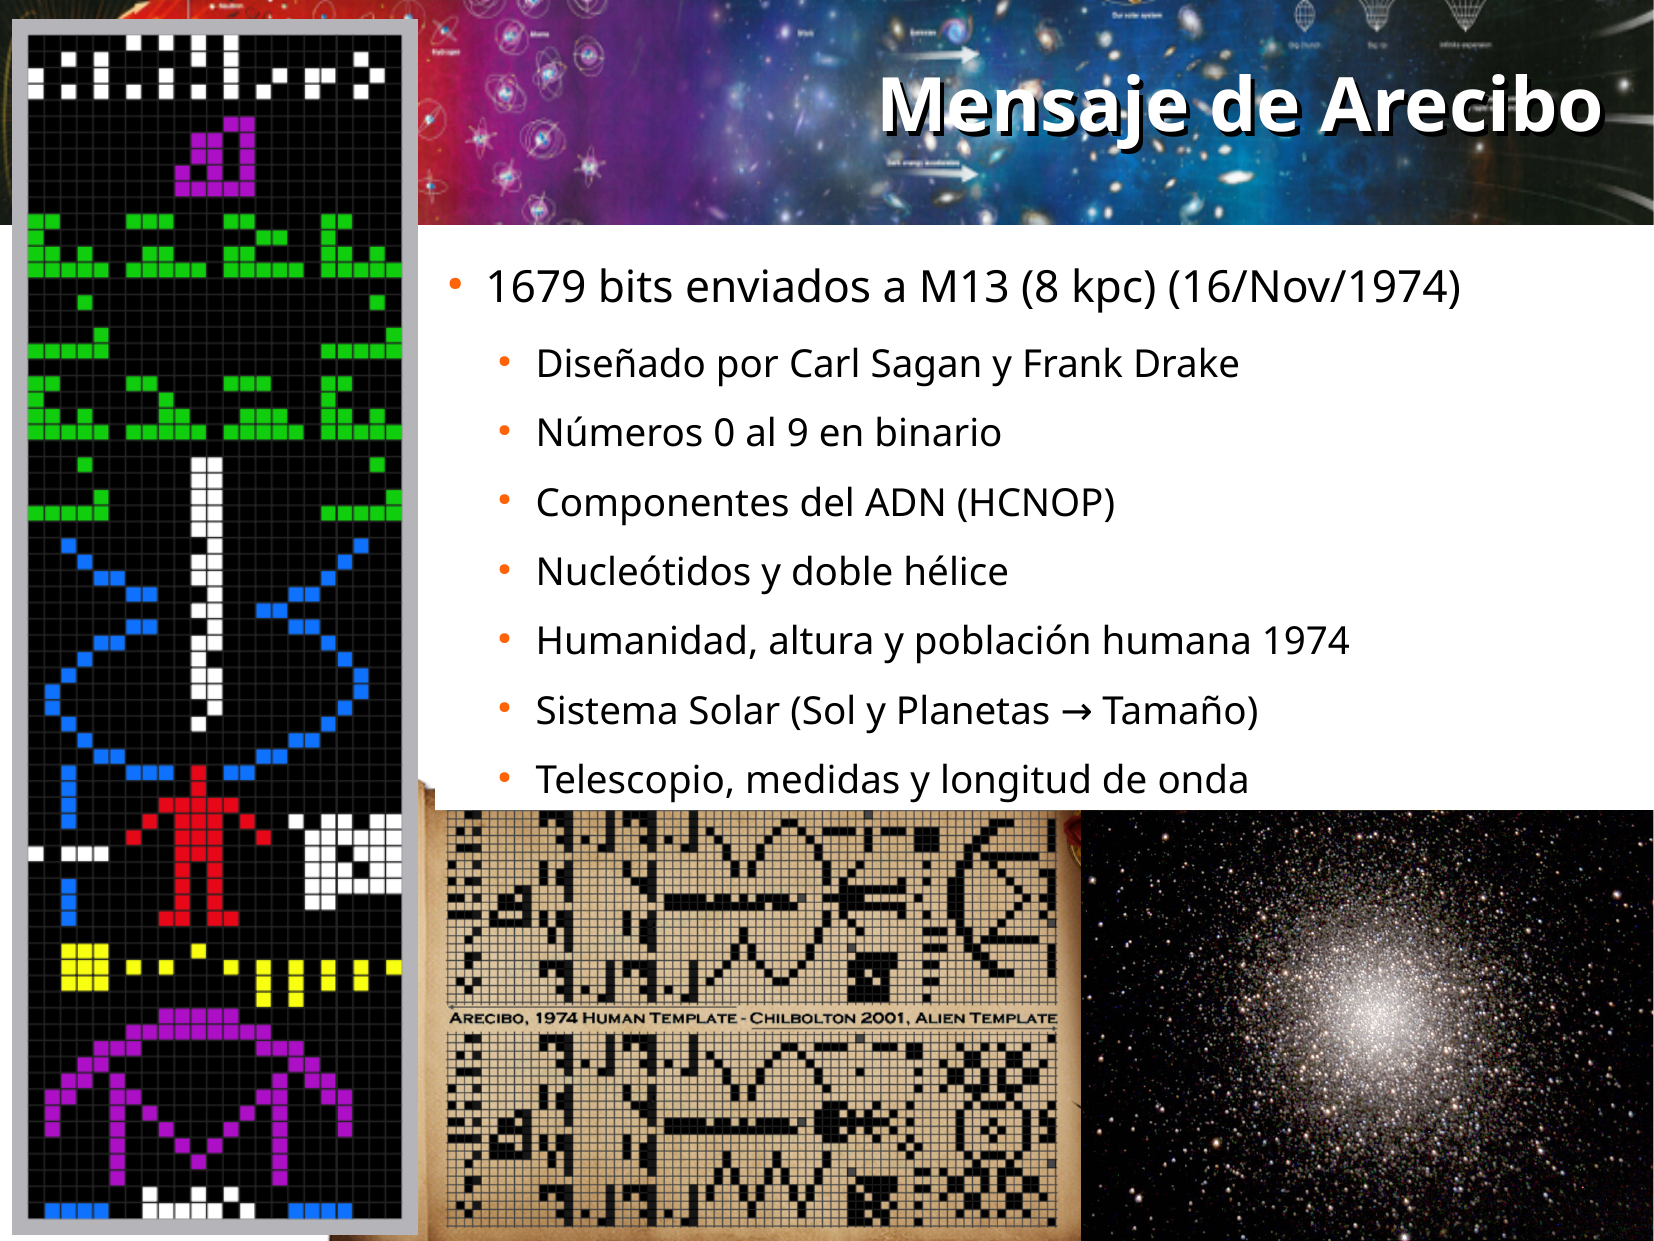

# Mensaje de Arecibo
1679 bits enviados a M13 (8 kpc) (16/Nov/1974)
Diseñado por Carl Sagan y Frank Drake
Números 0 al 9 en binario
Componentes del ADN (HCNOP)
Nucleótidos y doble hélice
Humanidad, altura y población humana 1974
Sistema Solar (Sol y Planetas → Tamaño)
Telescopio, medidas y longitud de onda
H. Asorey - Física IV B
29